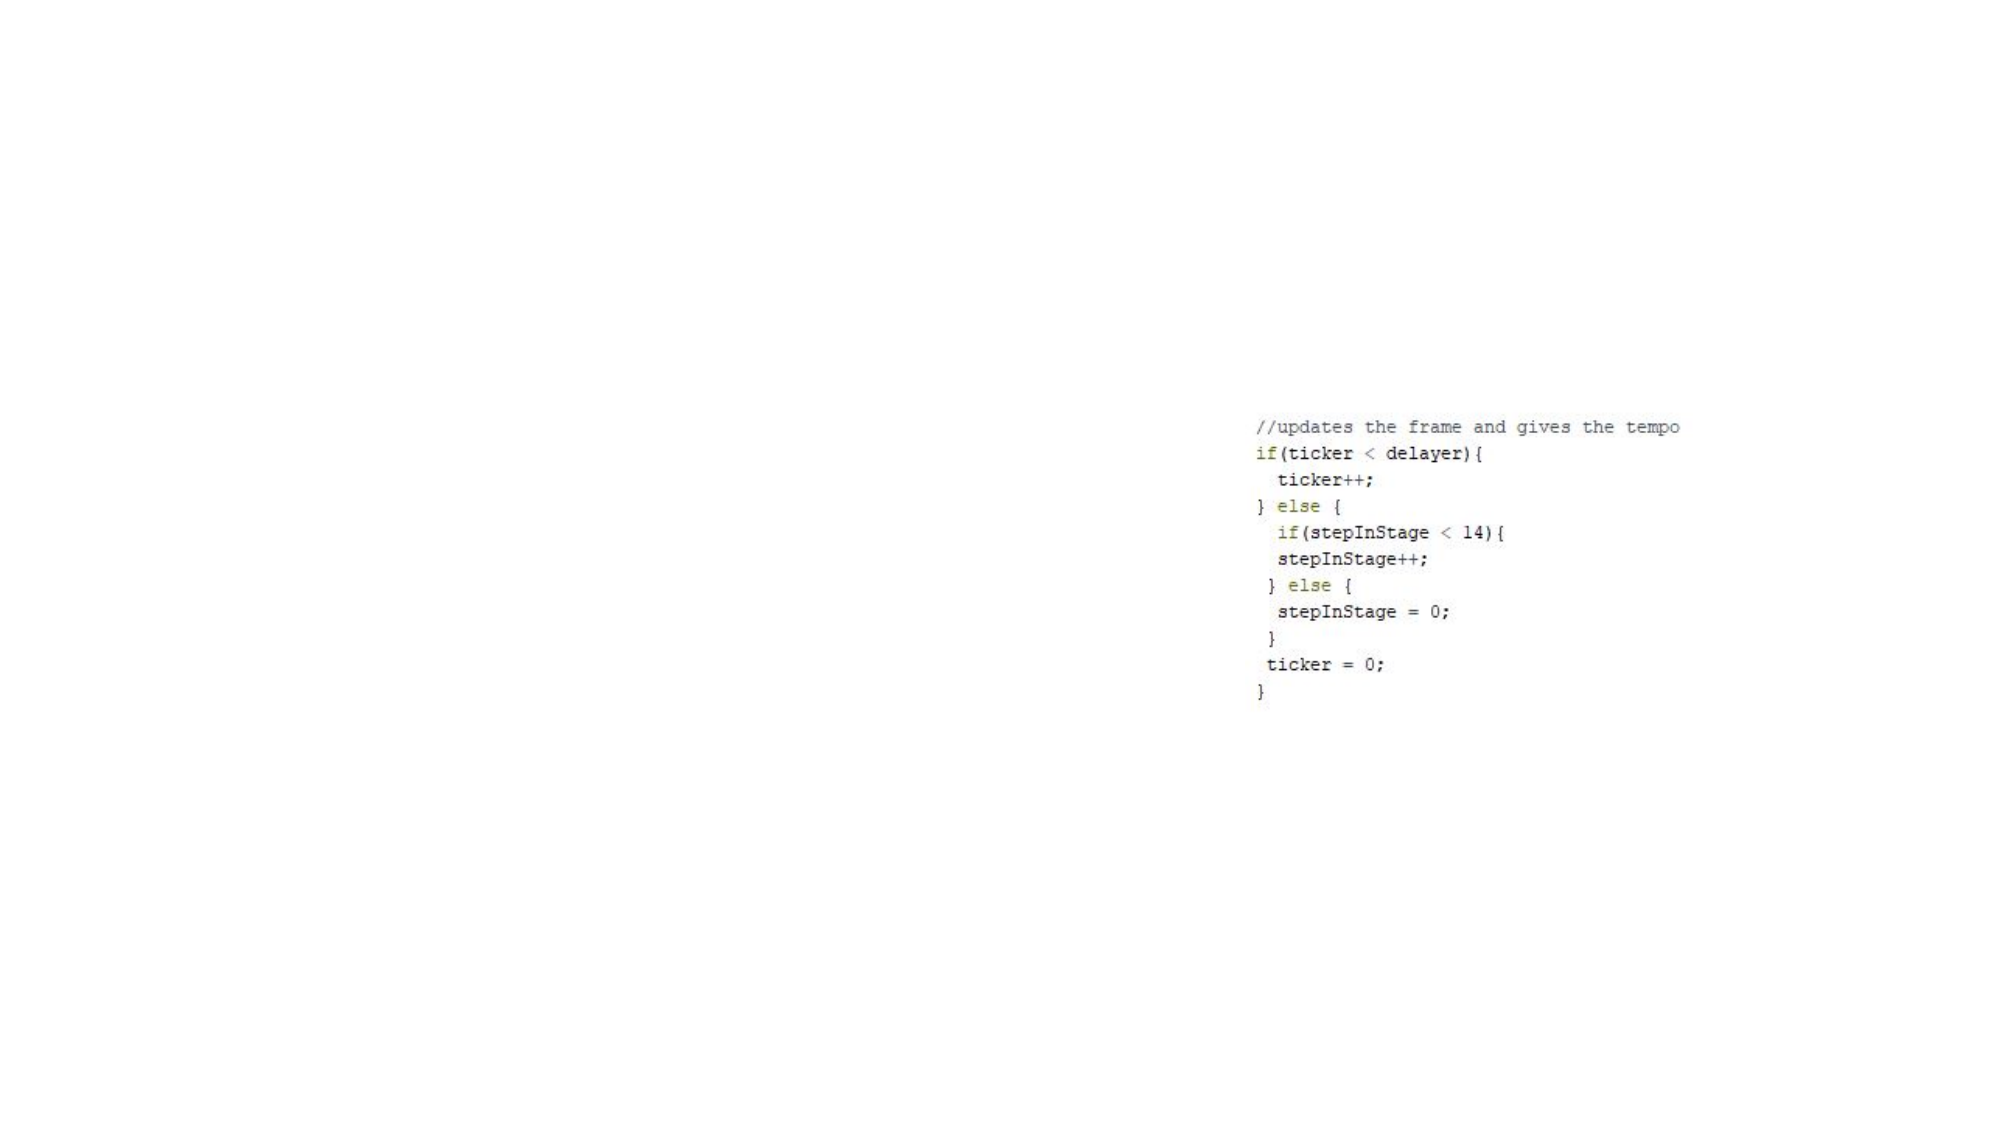

# Acceleration
The game has a nice acceleration model. The stage does not go one step on every loop, but it has a counter, (we call it a ticker), that increases on every loop, and we have a variable which is called delayer. When the spaceship accelerates, the delayer is decreased, when the spaceship is slowing down, the delayer increases again.
Every time the ticker is equal the delayer, the spaceship moves by one, and ticker returns to zero.
This little trick apart of giving the feature of speed to the game, unbinds the up/Down movement from the speed and the spaceship can move one up or down one every loop, regardless of the speed.